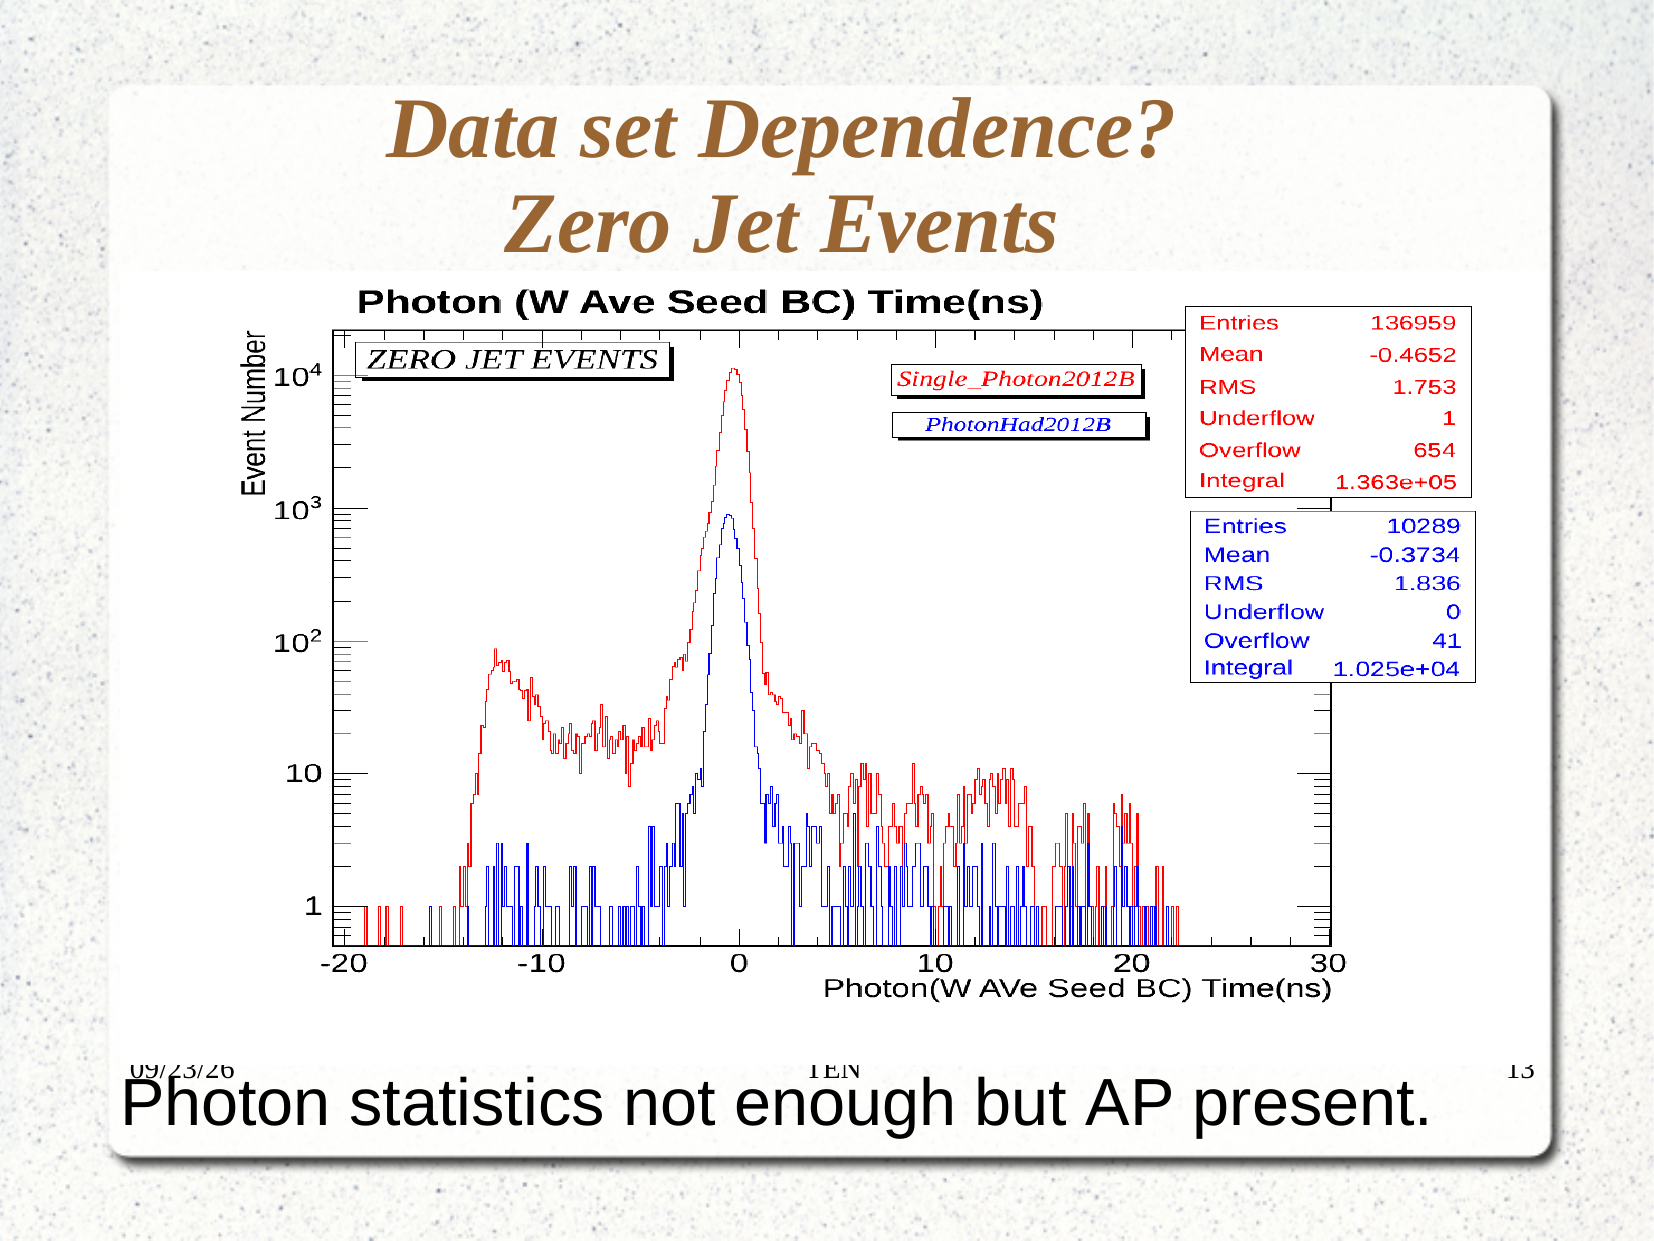

# Data set Dependence? Zero Jet Events
TEN
13
Photon statistics not enough but AP present.